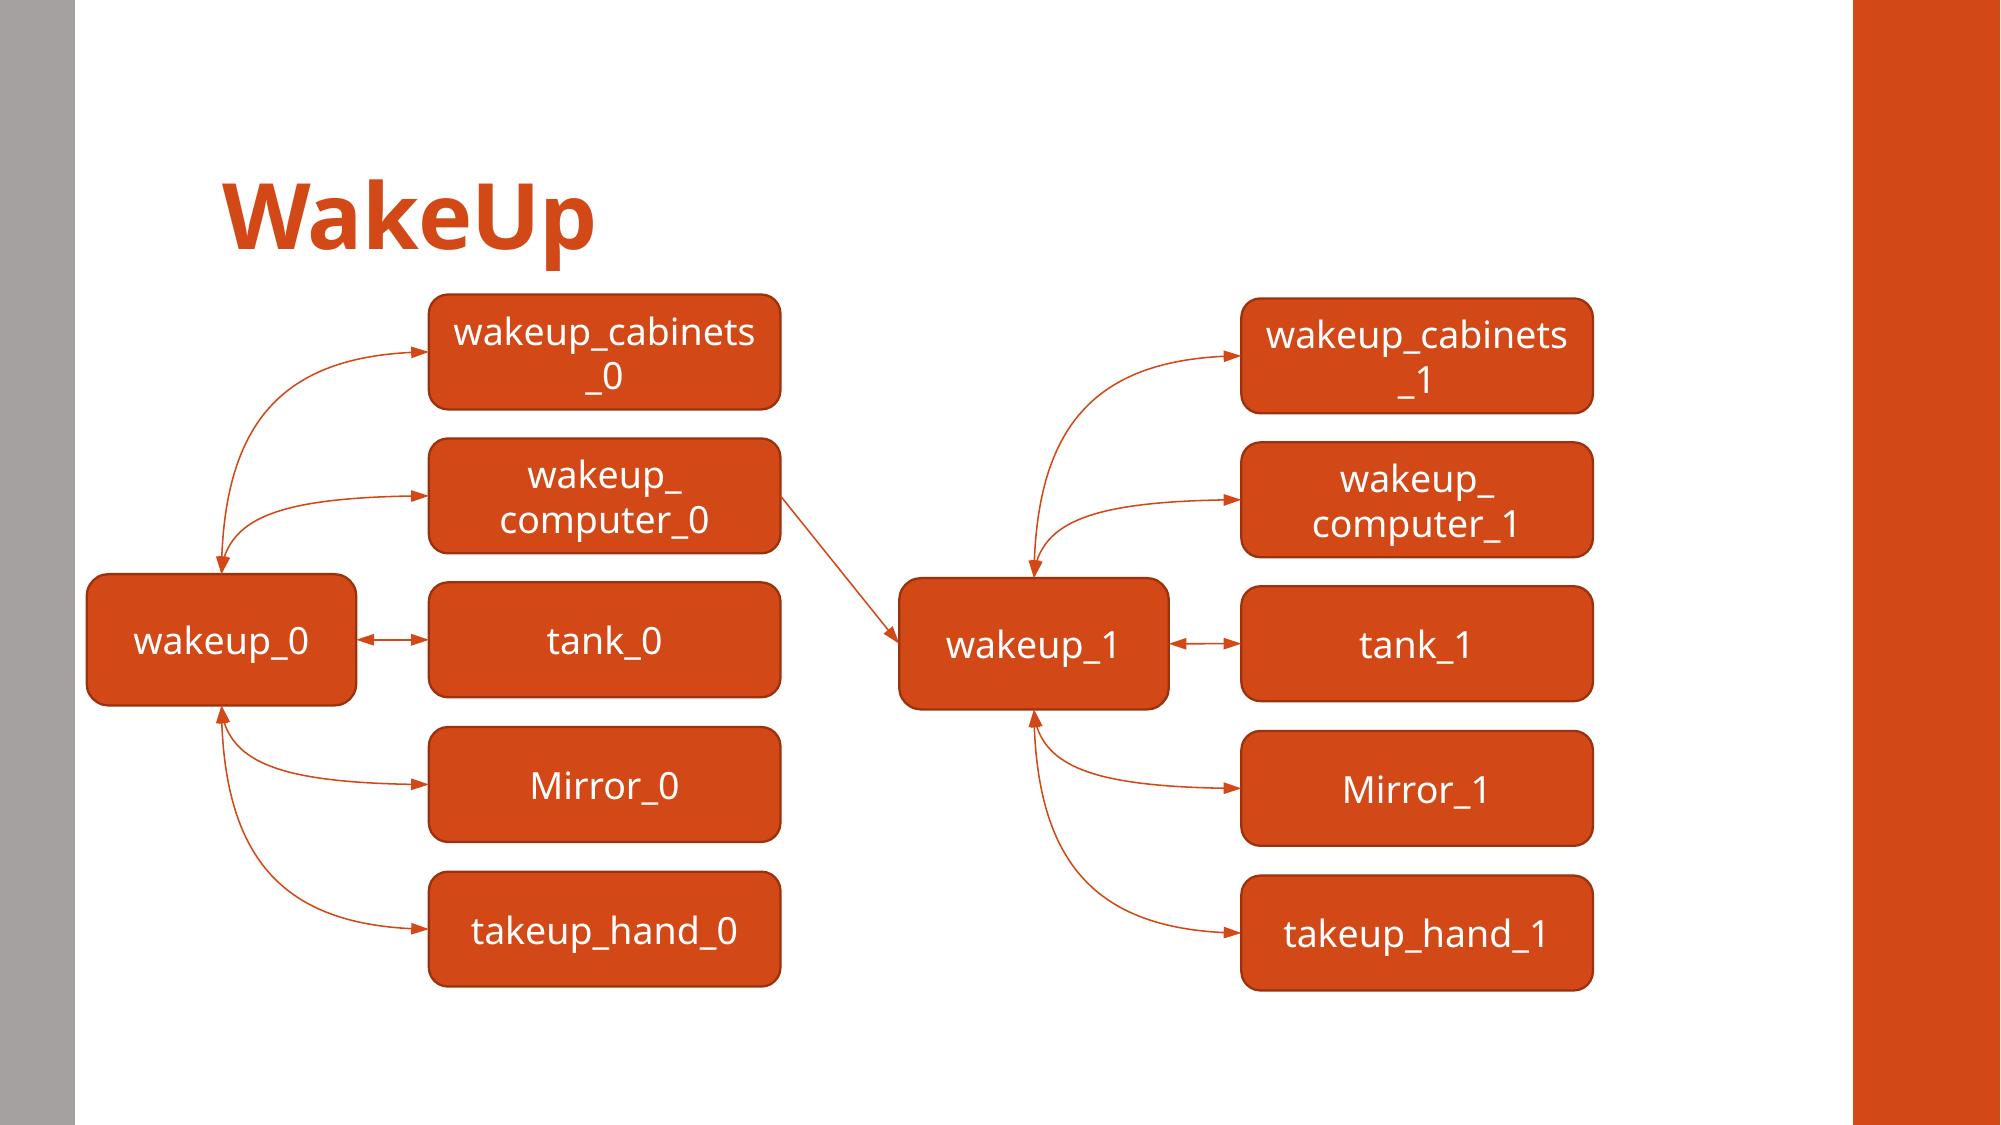

# WakeUp
wakeup_cabinets_0
wakeup_cabinets_1
wakeup_ computer_0
wakeup_ computer_1
wakeup_0
wakeup_1
tank_0
tank_1
Mirror_0
Mirror_1
takeup_hand_0
takeup_hand_1